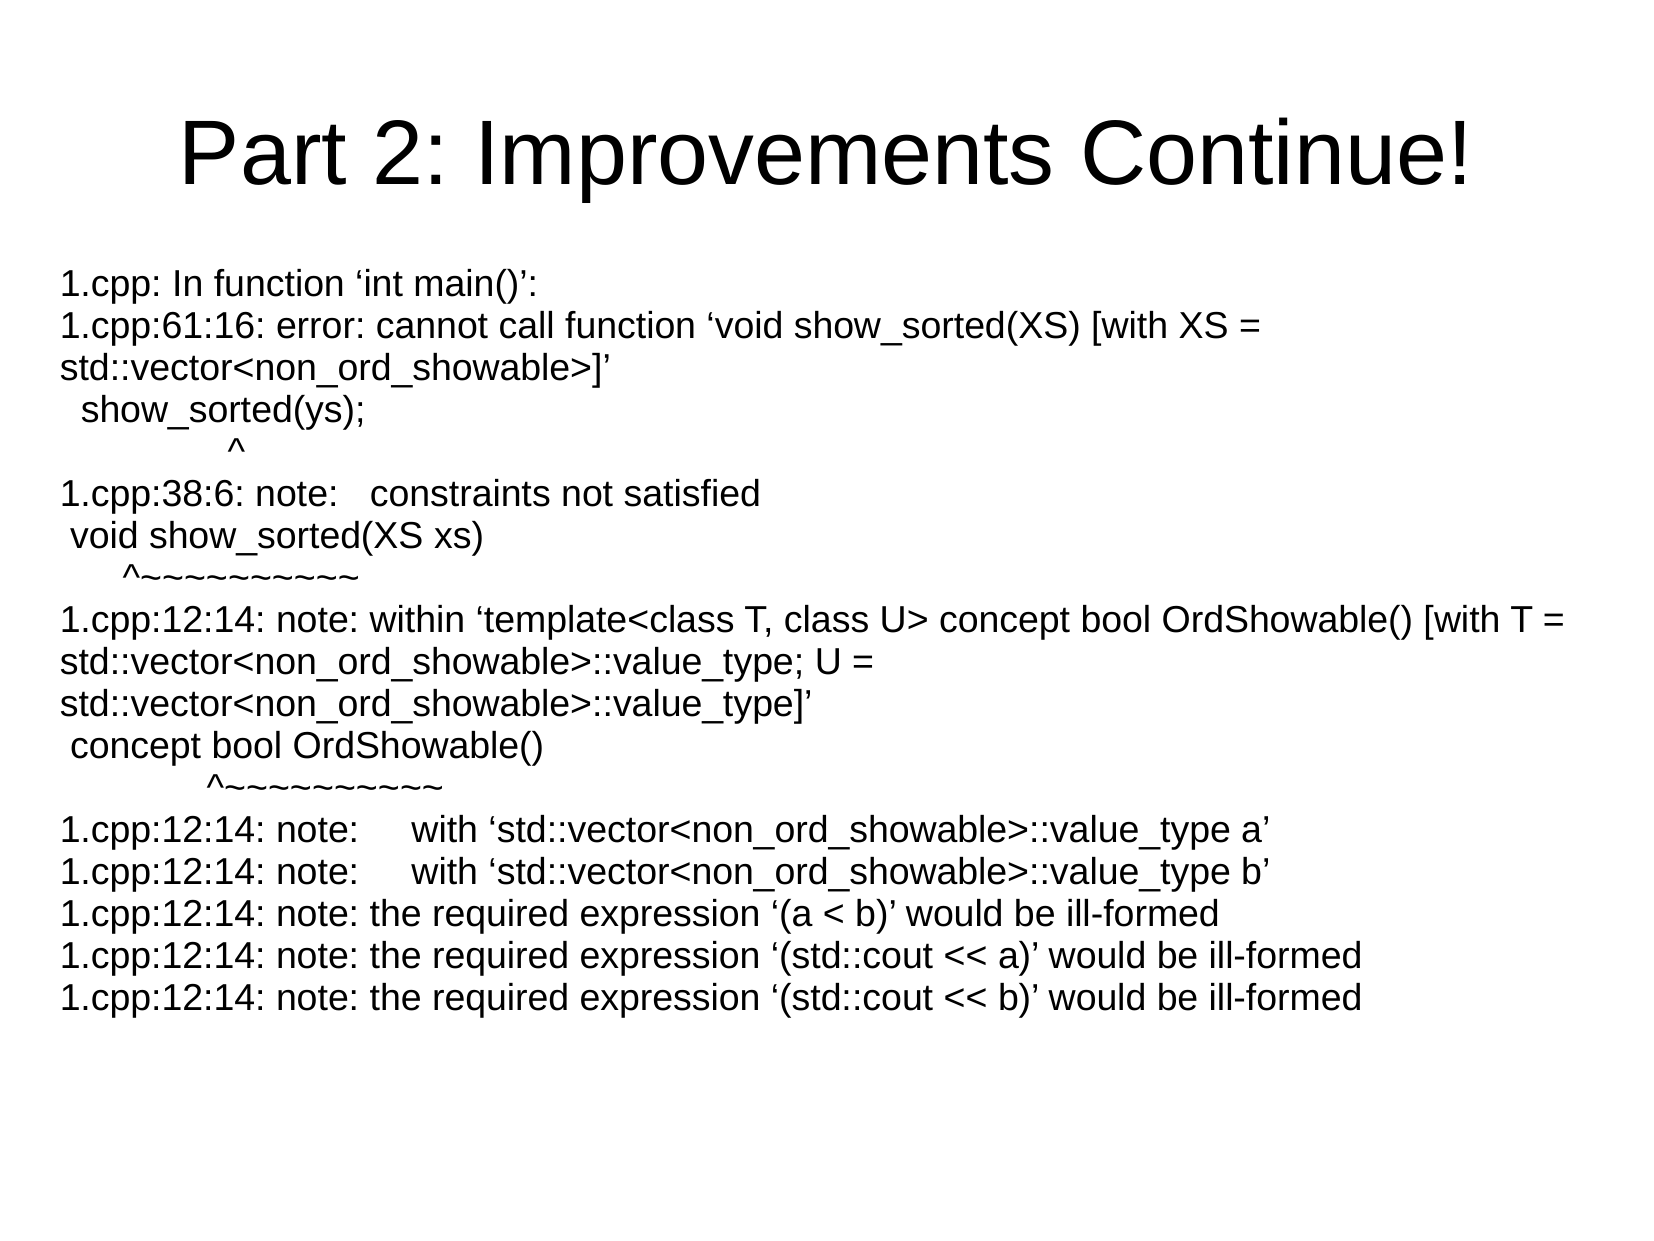

# Part 2: Improvements Continue!
1.cpp: In function ‘int main()’:
1.cpp:61:16: error: cannot call function ‘void show_sorted(XS) [with XS = std::vector<non_ord_showable>]’
 show_sorted(ys);
 ^
1.cpp:38:6: note: constraints not satisfied
 void show_sorted(XS xs)
 ^~~~~~~~~~~
1.cpp:12:14: note: within ‘template<class T, class U> concept bool OrdShowable() [with T = std::vector<non_ord_showable>::value_type; U = std::vector<non_ord_showable>::value_type]’
 concept bool OrdShowable()
 ^~~~~~~~~~~
1.cpp:12:14: note: with ‘std::vector<non_ord_showable>::value_type a’
1.cpp:12:14: note: with ‘std::vector<non_ord_showable>::value_type b’
1.cpp:12:14: note: the required expression ‘(a < b)’ would be ill-formed
1.cpp:12:14: note: the required expression ‘(std::cout << a)’ would be ill-formed
1.cpp:12:14: note: the required expression ‘(std::cout << b)’ would be ill-formed